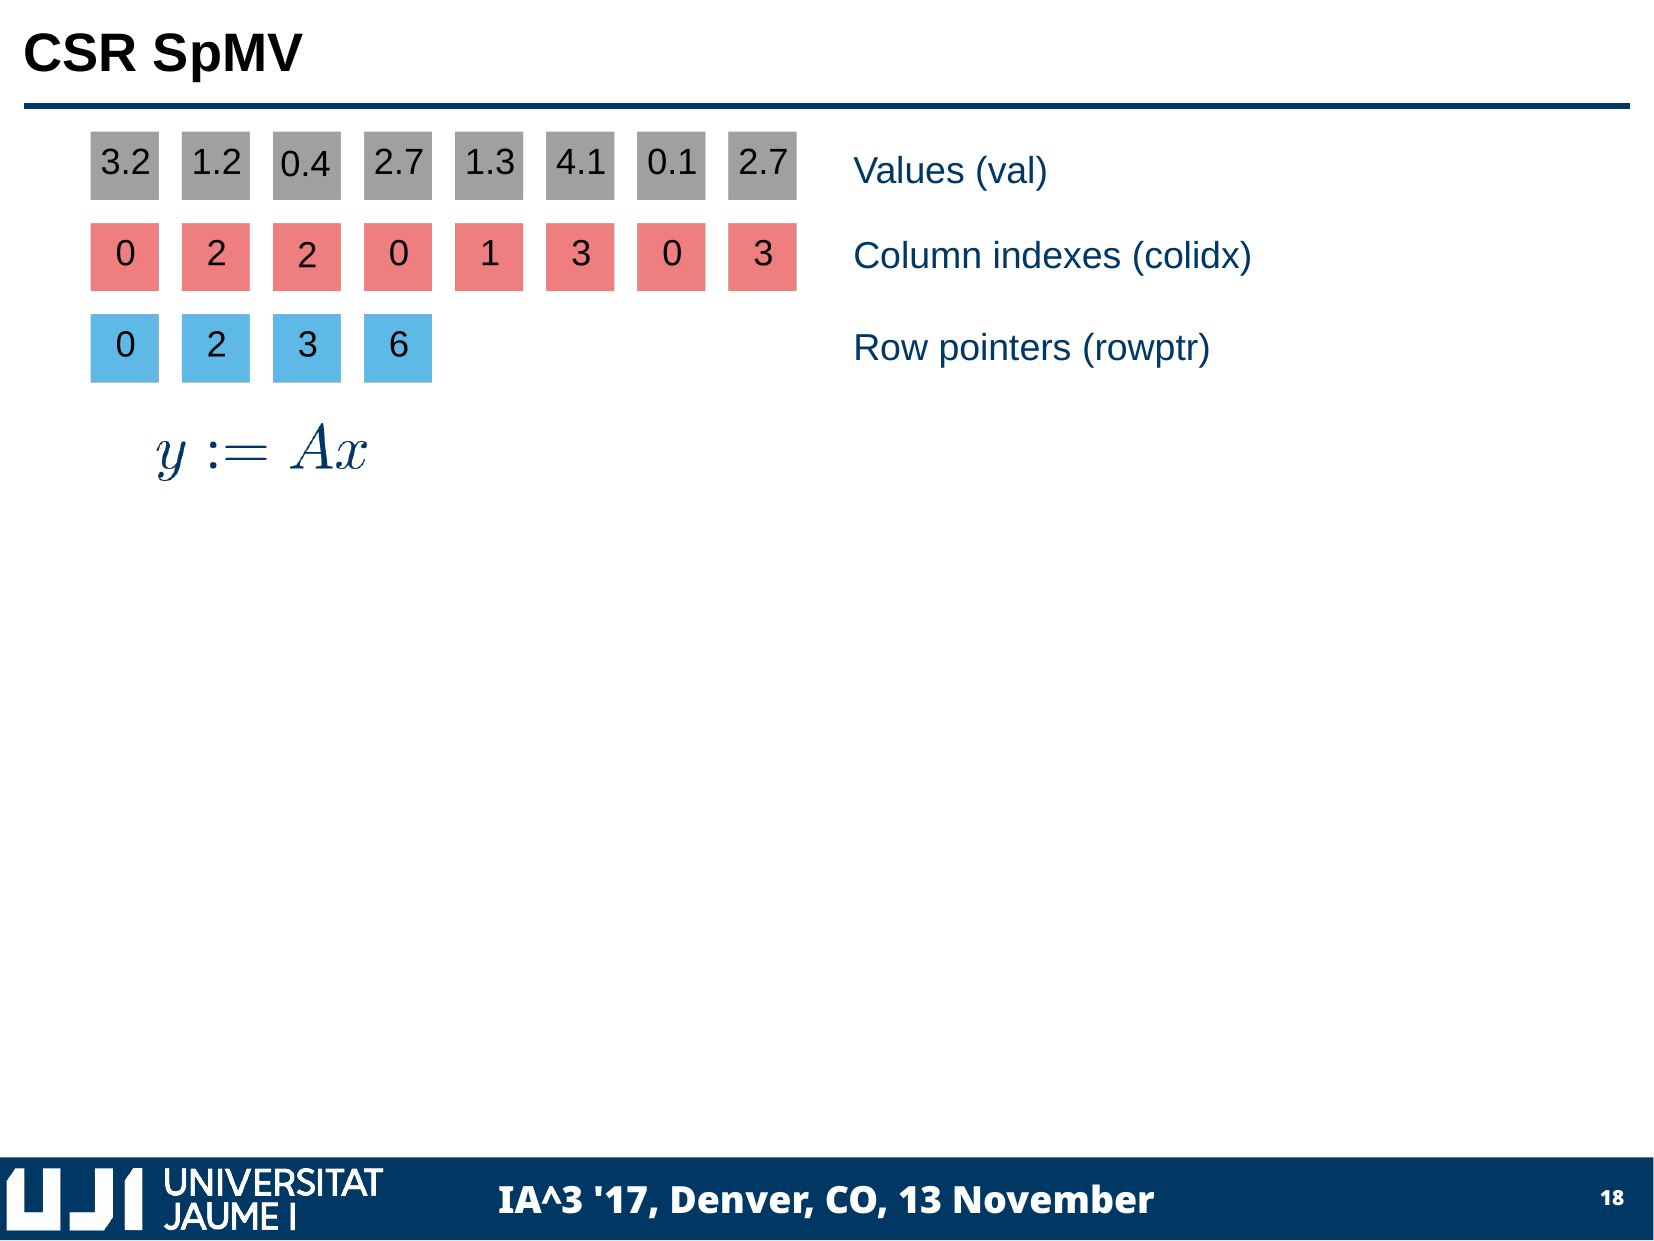

# CSR SpMV
Values (val)
Column indexes (colidx)
Row pointers (rowptr)
IA^3 '17, Denver, CO, 13 November
18